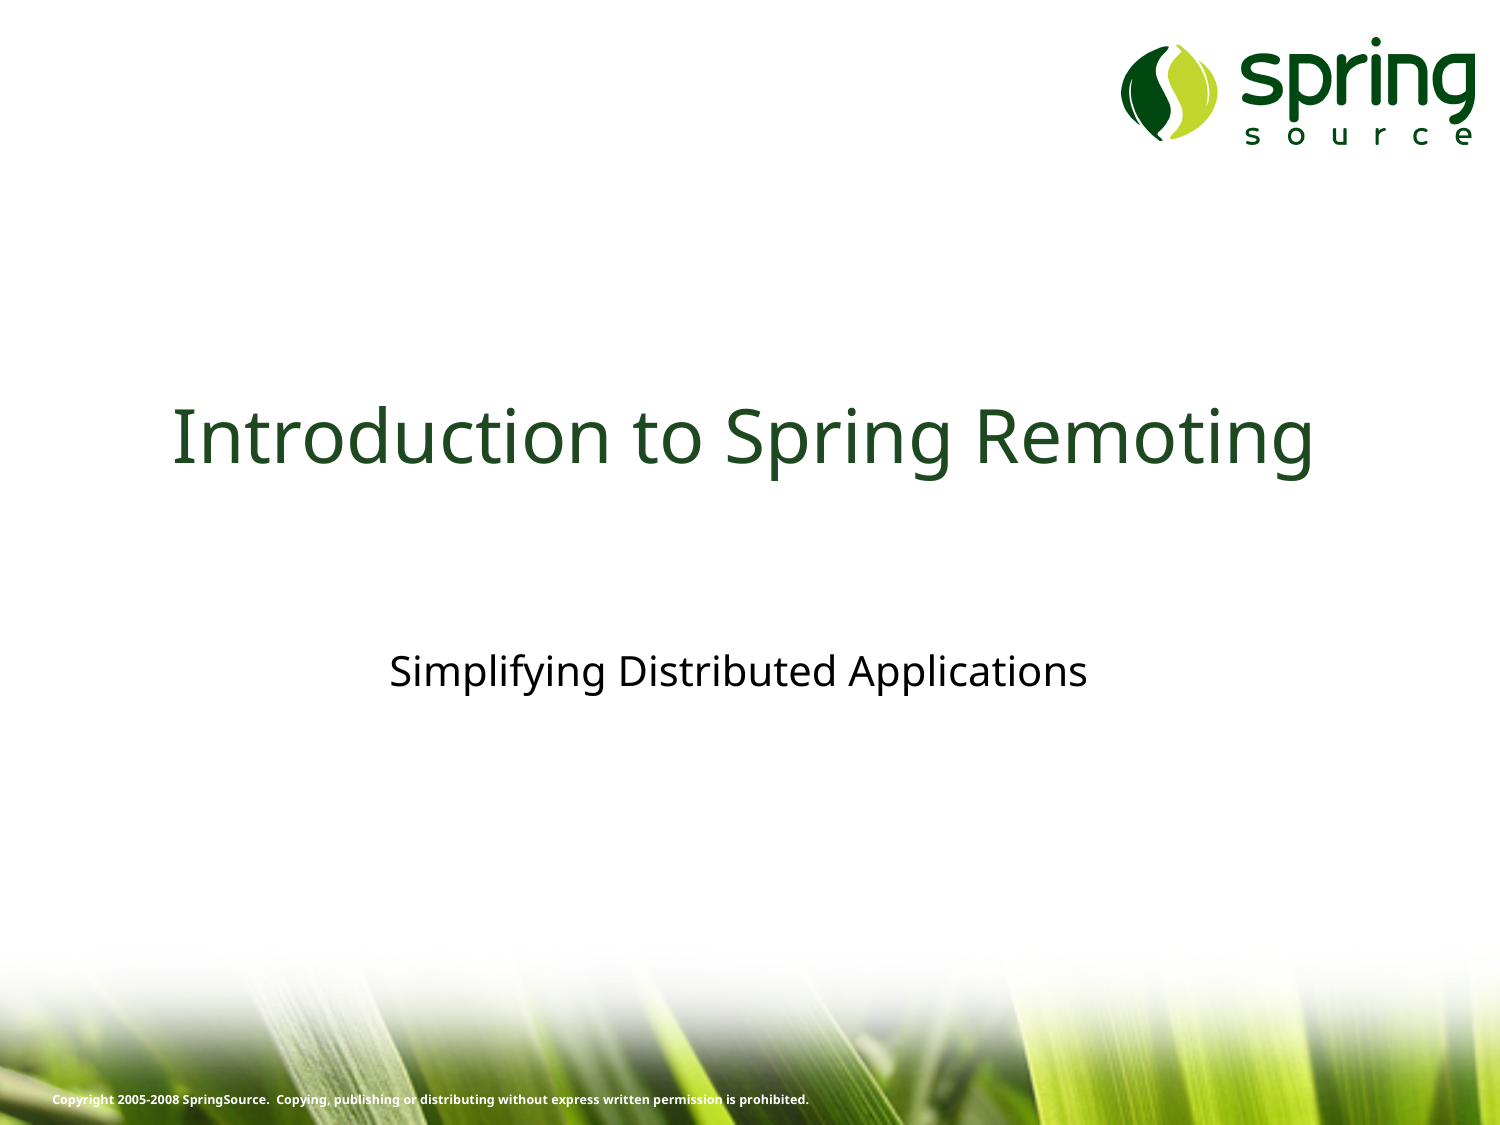

# Introduction to Spring Remoting
Simplifying Distributed Applications